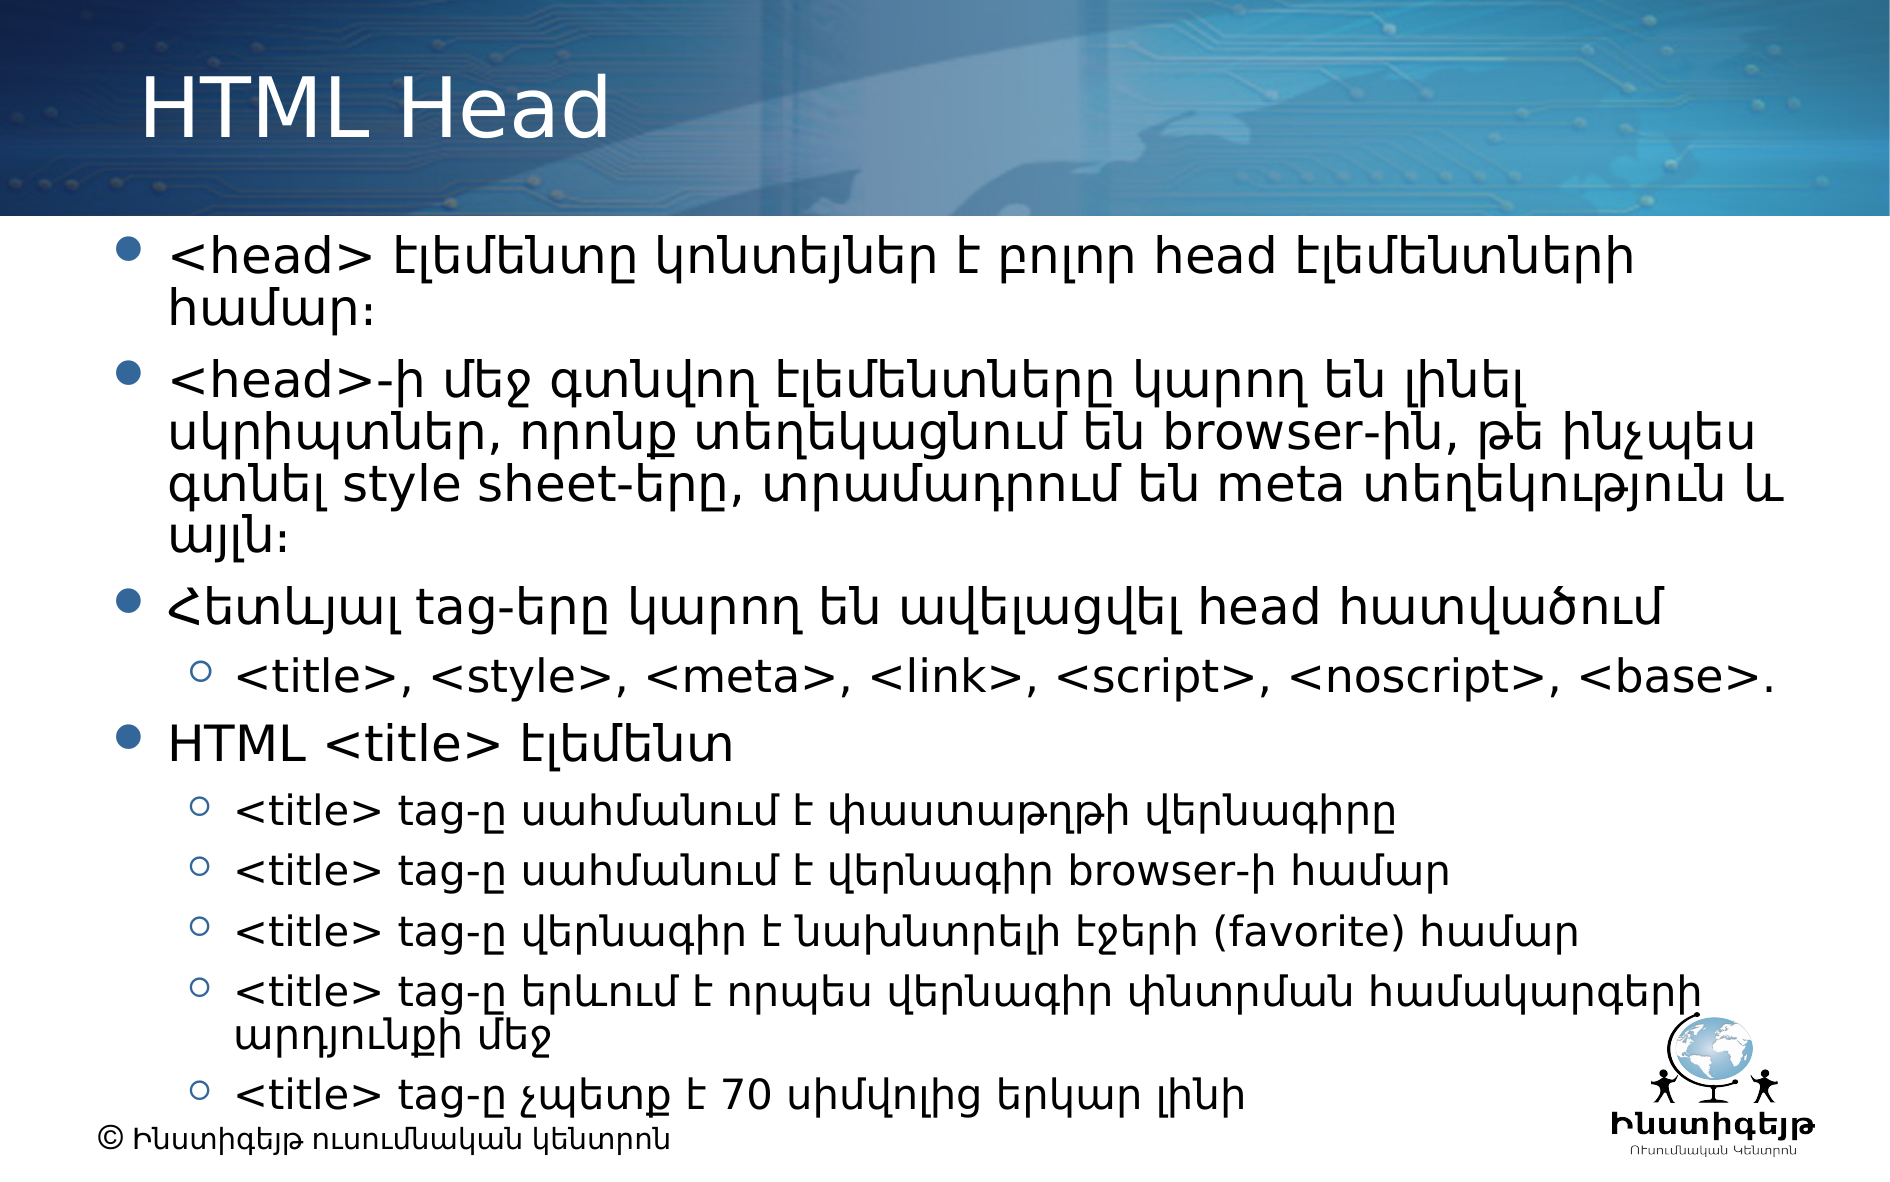

HTML Head
# <head> էլեմենտը կոնտեյներ է բոլոր head էլեմենտների համար։
<head>-ի մեջ գտնվող էլեմենտները կարող են լինել սկրիպտներ, որոնք տեղեկացնում են browser-ին, թե ինչպես գտնել style sheet-երը, տրամադրում են meta տեղեկություն և այլն։
Հետևյալ tag-երը կարող են ավելացվել head հատվածում
<title>, <style>, <meta>, <link>, <script>, <noscript>, <base>.
HTML <title> էլեմենտ
<title> tag-ը սահմանում է փաստաթղթի վերնագիրը
<title> tag-ը սահմանում է վերնագիր browser-ի համար
<title> tag-ը վերնագիր է նախնտրելի էջերի (favorite) համար
<title> tag-ը երևում է որպես վերնագիր փնտրման համակարգերի արդյունքի մեջ
<title> tag-ը չպետք է 70 սիմվոլից երկար լինի